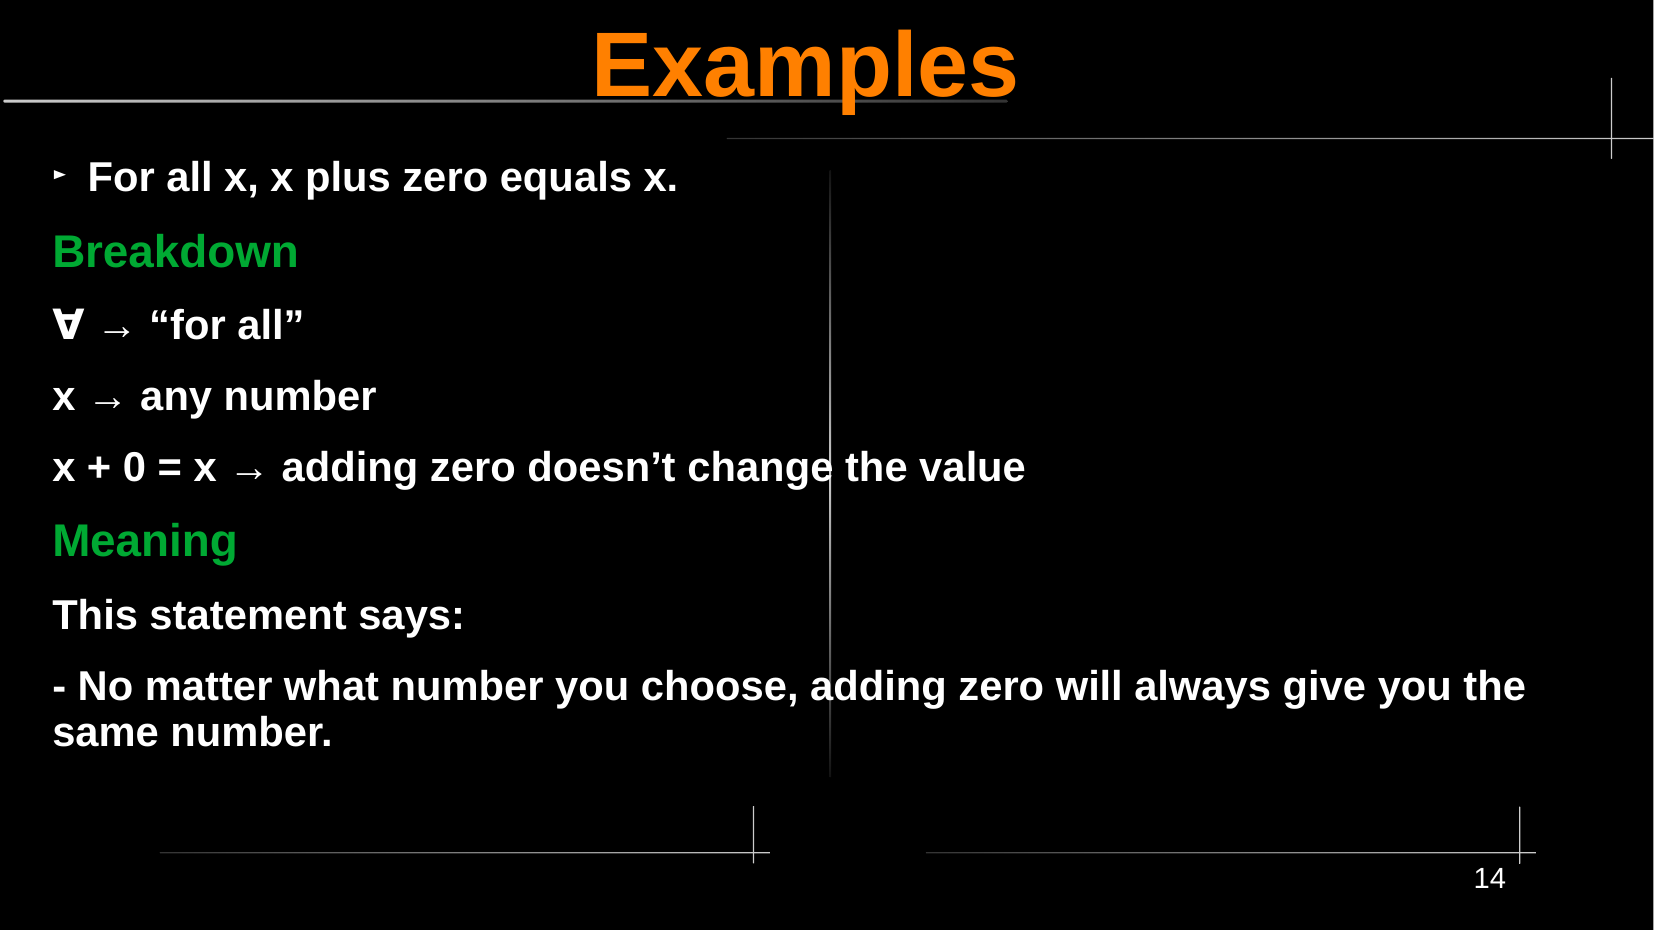

# Examples
For all x, x plus zero equals x.
Breakdown
∀ → “for all”
x → any number
x + 0 = x → adding zero doesn’t change the value
Meaning
This statement says:
- No matter what number you choose, adding zero will always give you the same number.
14